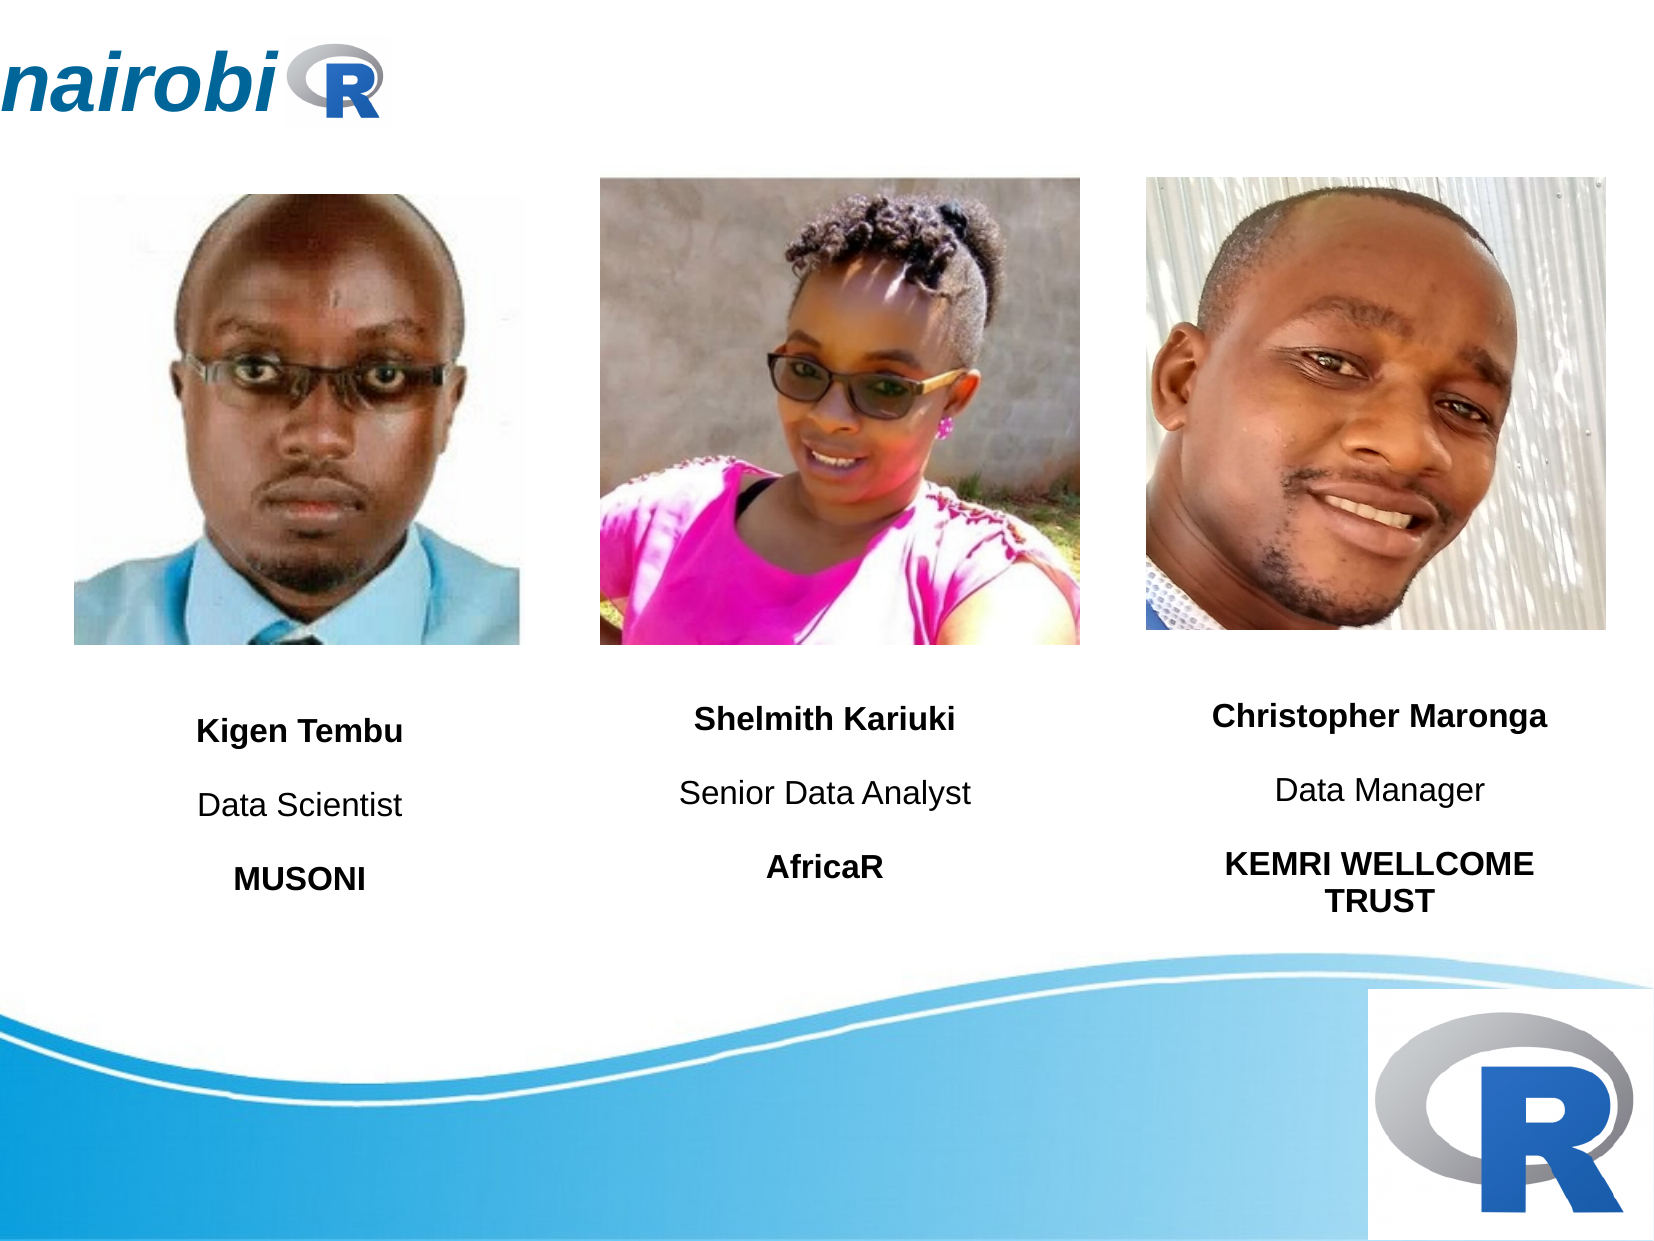

# nairobi
Christopher Maronga
Data Manager
KEMRI WELLCOME TRUST
Shelmith Kariuki
Senior Data Analyst
AfricaR
Kigen Tembu
Data Scientist
MUSONI